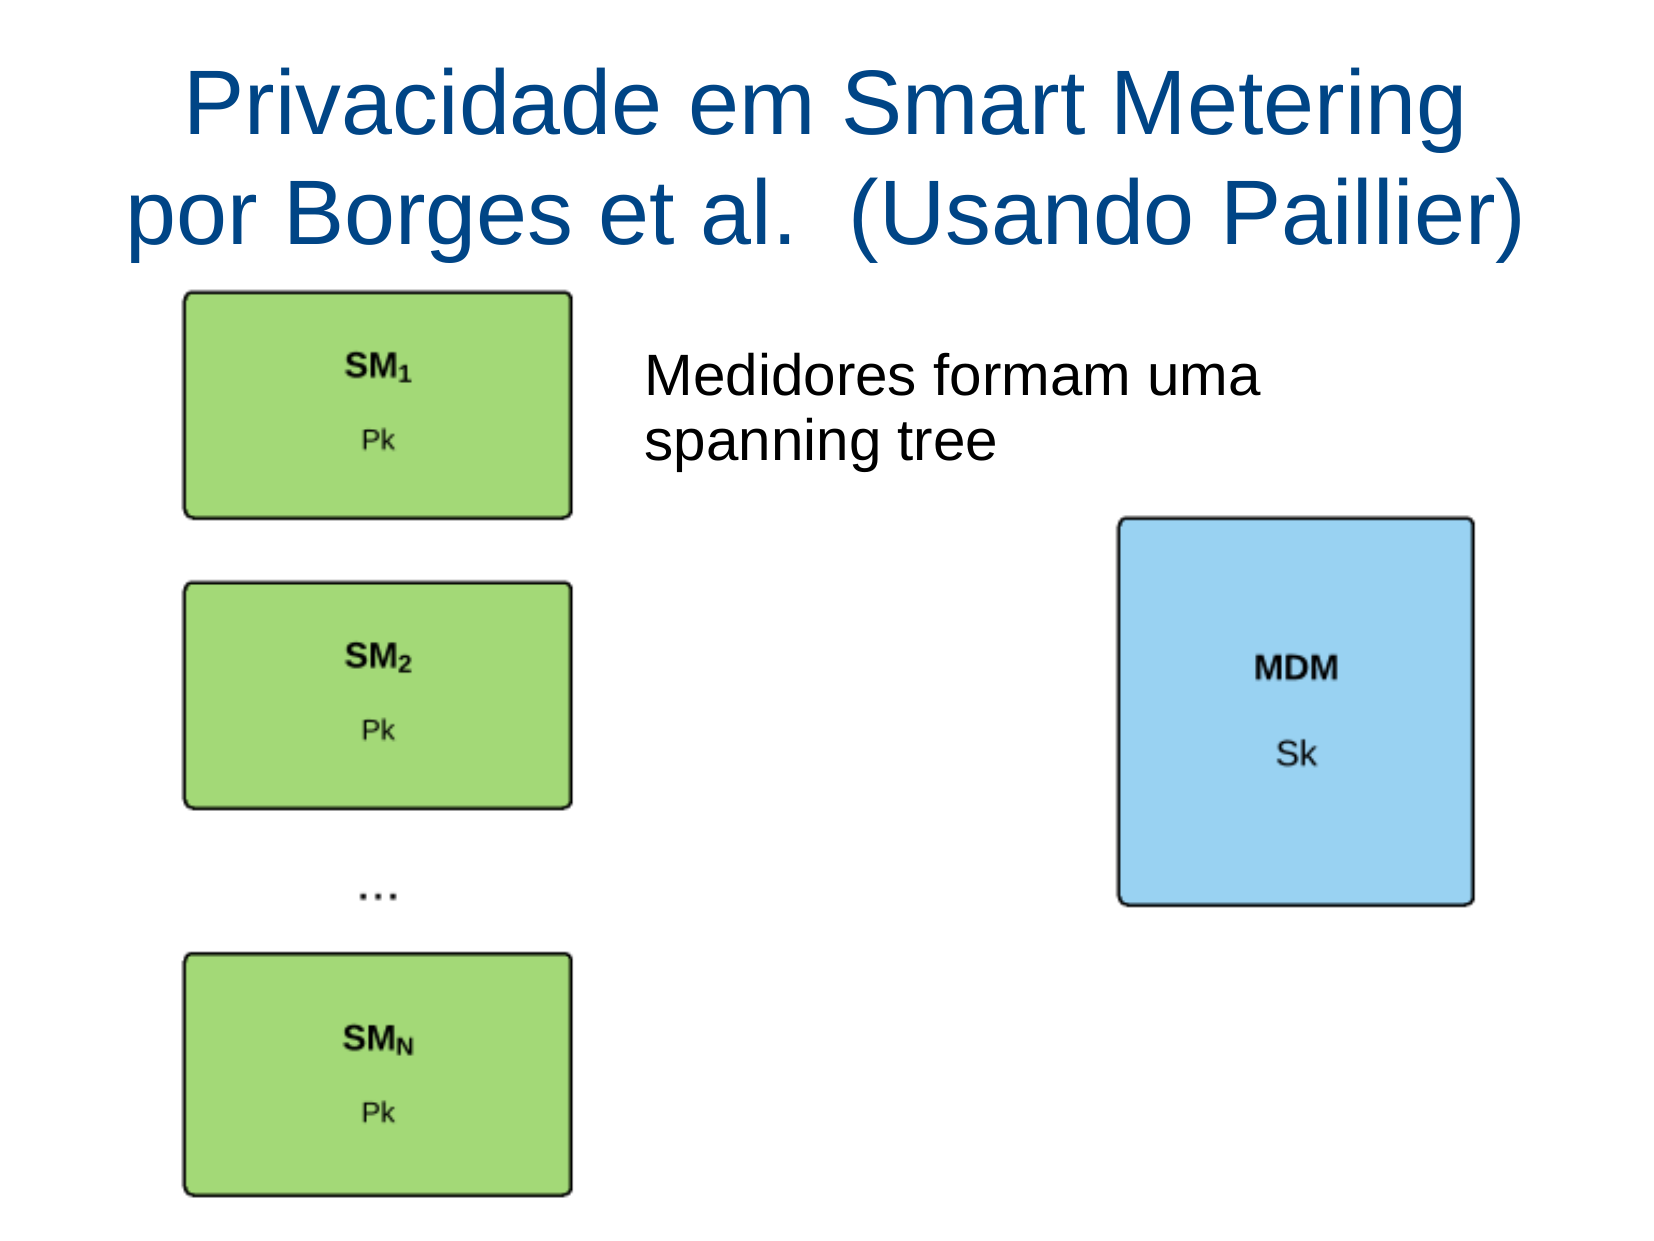

# Privacidade em Smart Metering por Borges et al. (Usando Paillier)
Medidores formam uma spanning tree